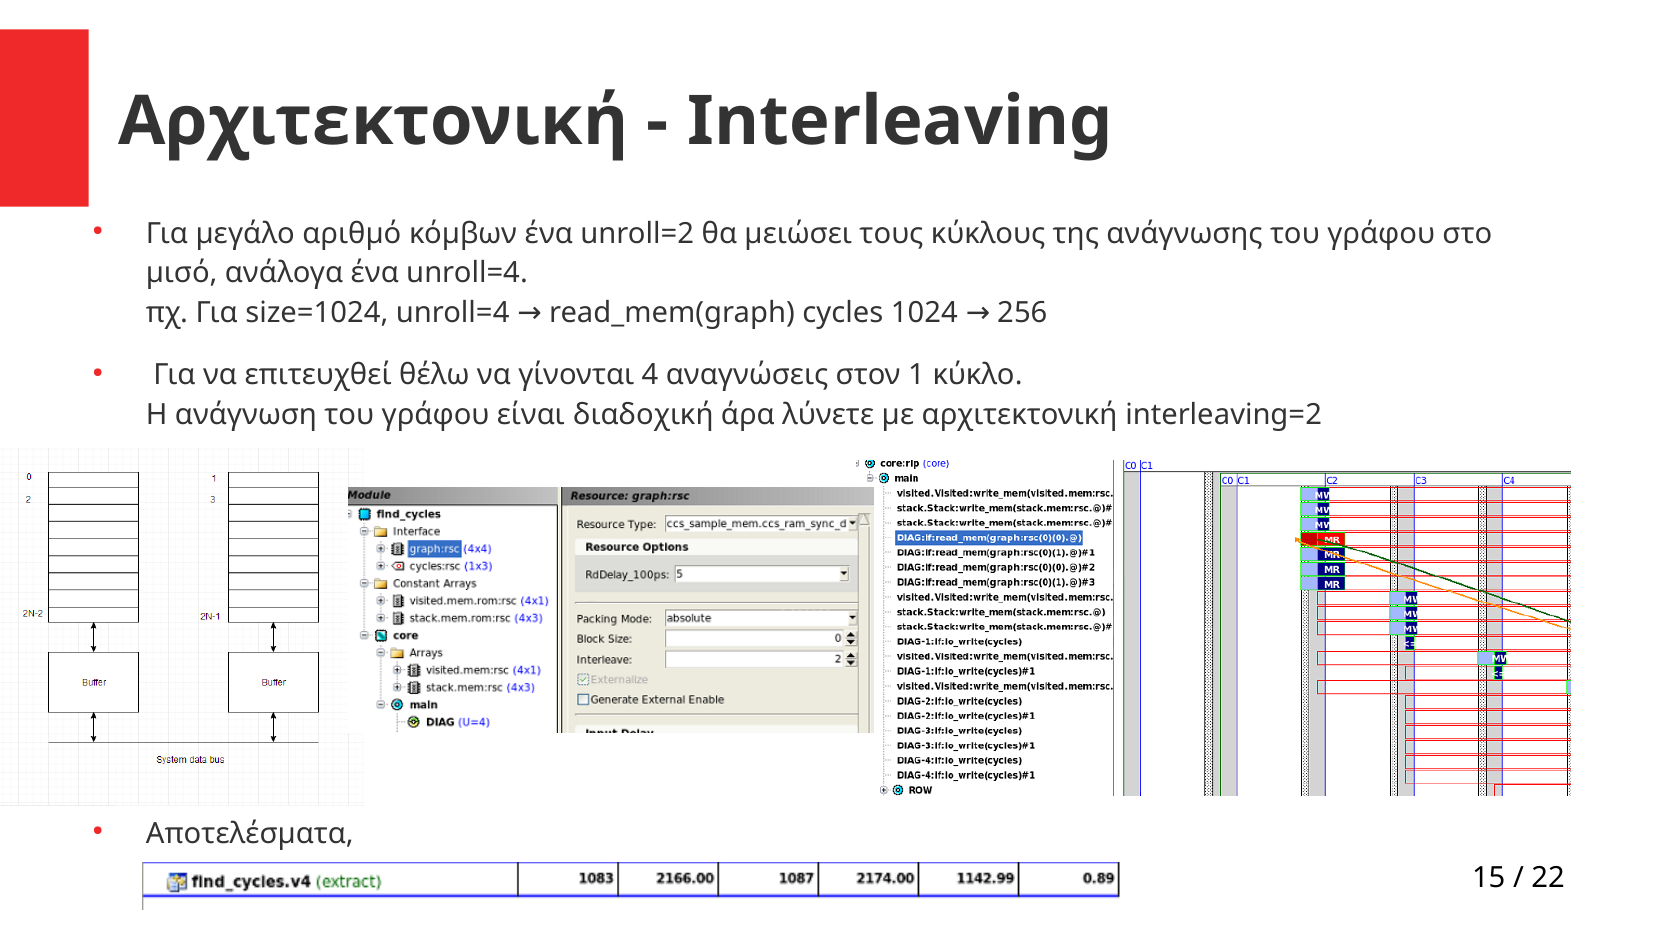

# Αρχιτεκτονική - Interleaving
Για μεγάλο αριθμό κόμβων ένα unroll=2 θα μειώσει τους κύκλους της ανάγνωσης του γράφου στο μισό, ανάλογα ένα unroll=4.
πχ. Για size=1024, unroll=4 → read_mem(graph) cycles 1024 → 256
 Για να επιτευχθεί θέλω να γίνονται 4 αναγνώσεις στον 1 κύκλο.
Η ανάγνωση του γράφου είναι διαδοχική άρα λύνετε με αρχιτεκτονική interleaving=2
Αποτελέσματα,
15